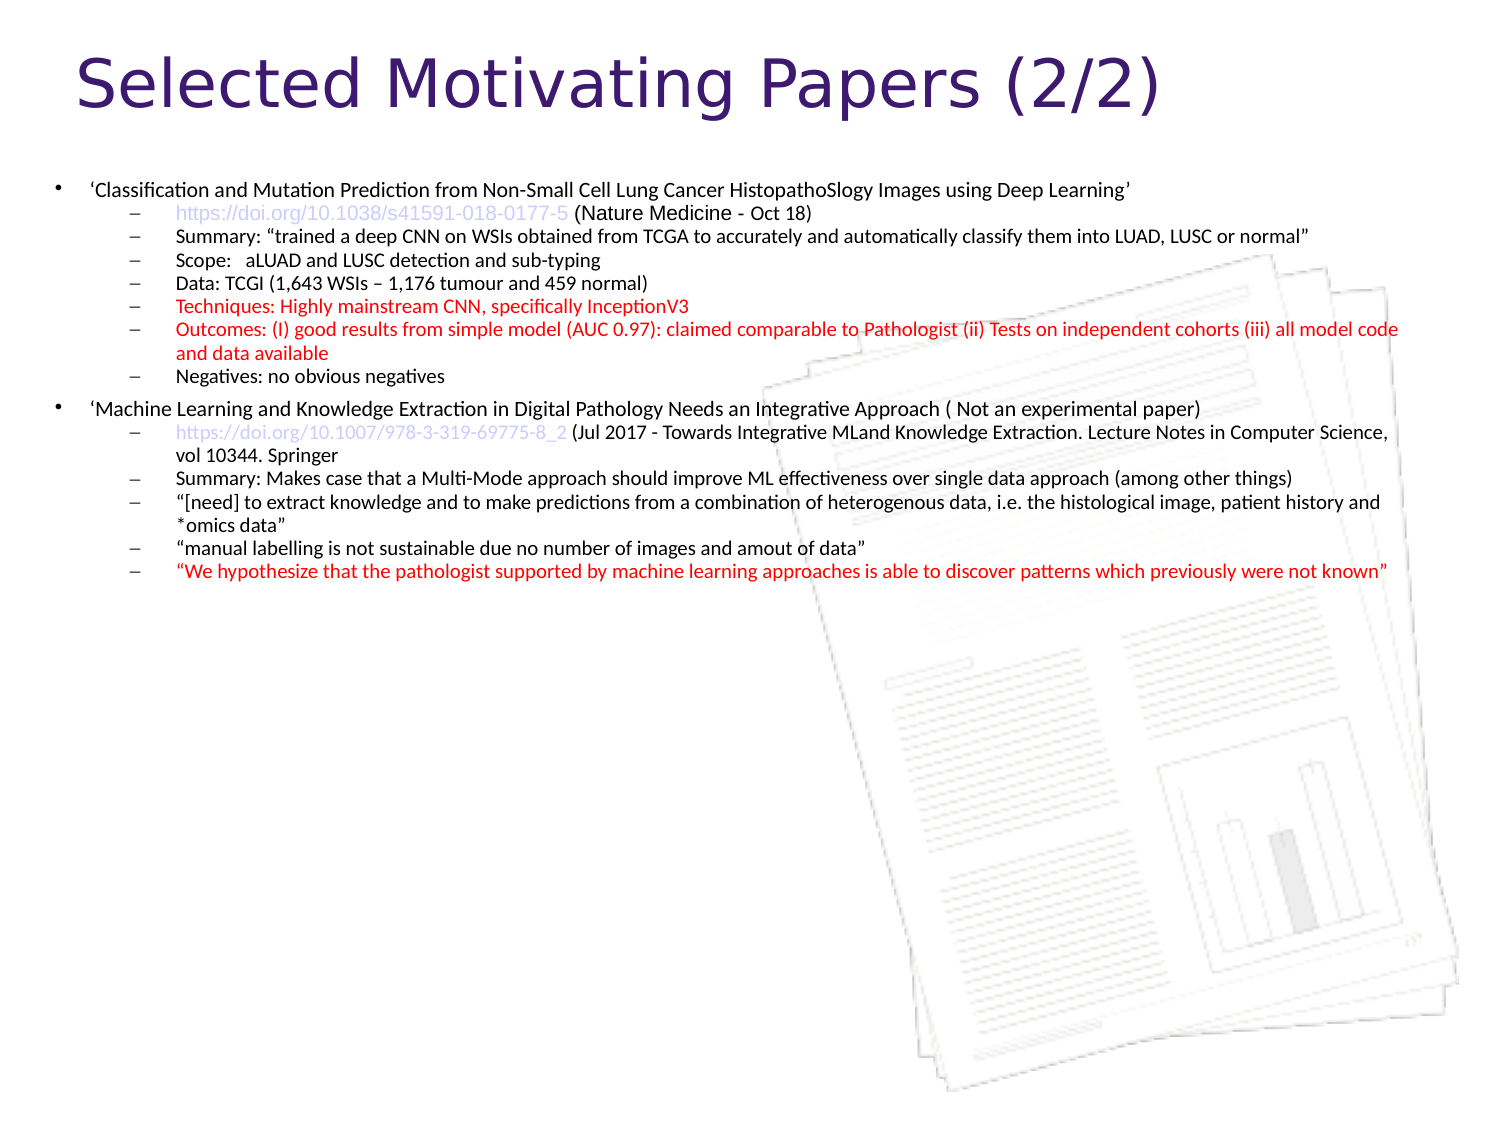

Selected Motivating Papers (2/2)
# ‘Classification and Mutation Prediction from Non-Small Cell Lung Cancer HistopathoSlogy Images using Deep Learning’
https://doi.org/10.1038/s41591-018-0177-5 (Nature Medicine - Oct 18)
Summary: “trained a deep CNN on WSIs obtained from TCGA to accurately and automatically classify them into LUAD, LUSC or normal”
Scope: aLUAD and LUSC detection and sub-typing
Data: TCGI (1,643 WSIs – 1,176 tumour and 459 normal)
Techniques: Highly mainstream CNN, specifically InceptionV3
Outcomes: (I) good results from simple model (AUC 0.97): claimed comparable to Pathologist (ii) Tests on independent cohorts (iii) all model code and data available
Negatives: no obvious negatives
‘Machine Learning and Knowledge Extraction in Digital Pathology Needs an Integrative Approach ( Not an experimental paper)
https://doi.org/10.1007/978-3-319-69775-8_2 (Jul 2017 - Towards Integrative MLand Knowledge Extraction. Lecture Notes in Computer Science, vol 10344. Springer
Summary: Makes case that a Multi-Mode approach should improve ML effectiveness over single data approach (among other things)
“[need] to extract knowledge and to make predictions from a combination of heterogenous data, i.e. the histological image, patient history and *omics data”
“manual labelling is not sustainable due no number of images and amout of data”
“We hypothesize that the pathologist supported by machine learning approaches is able to discover patterns which previously were not known”